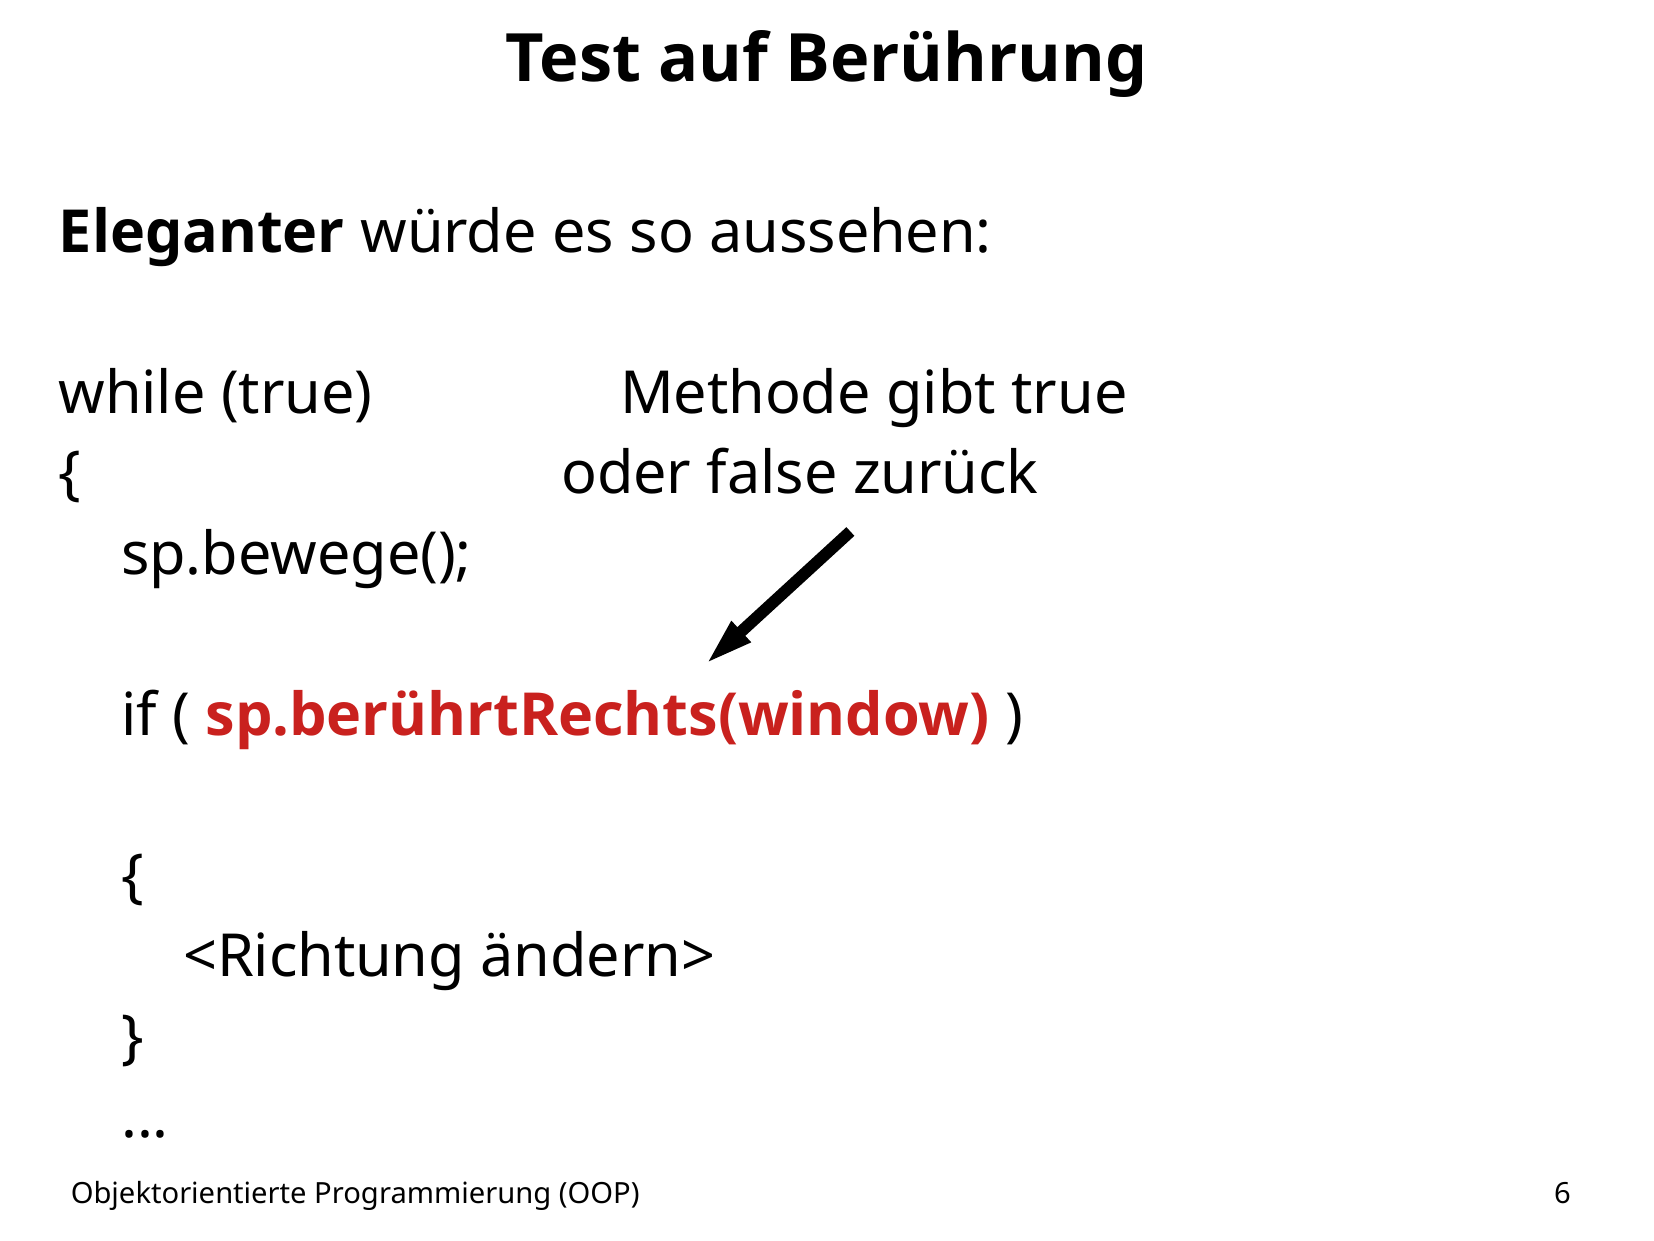

# Test auf Berührung
Eleganter würde es so aussehen:
while (true) Methode gibt true
{ oder false zurück
 sp.bewege();
 if ( sp.berührtRechts(window) )
 {
 <Richtung ändern>
 }
 ...
Objektorientierte Programmierung (OOP)
6